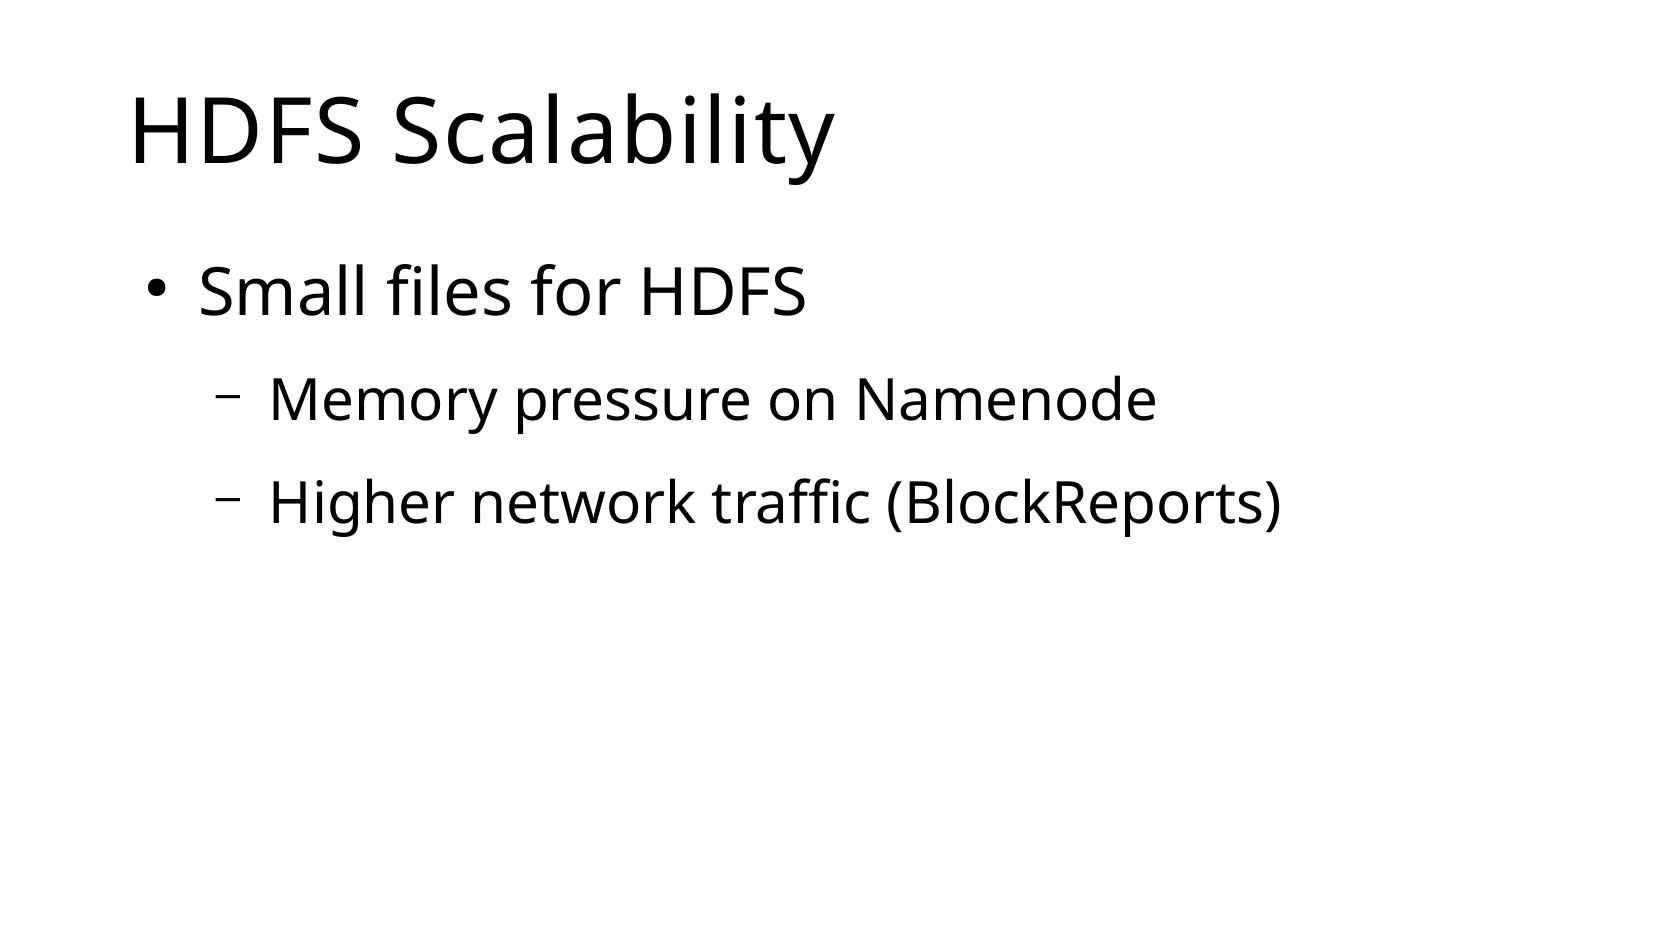

# HDFS Scalability
Small files for HDFS
Memory pressure on Namenode
Higher network traffic (BlockReports)